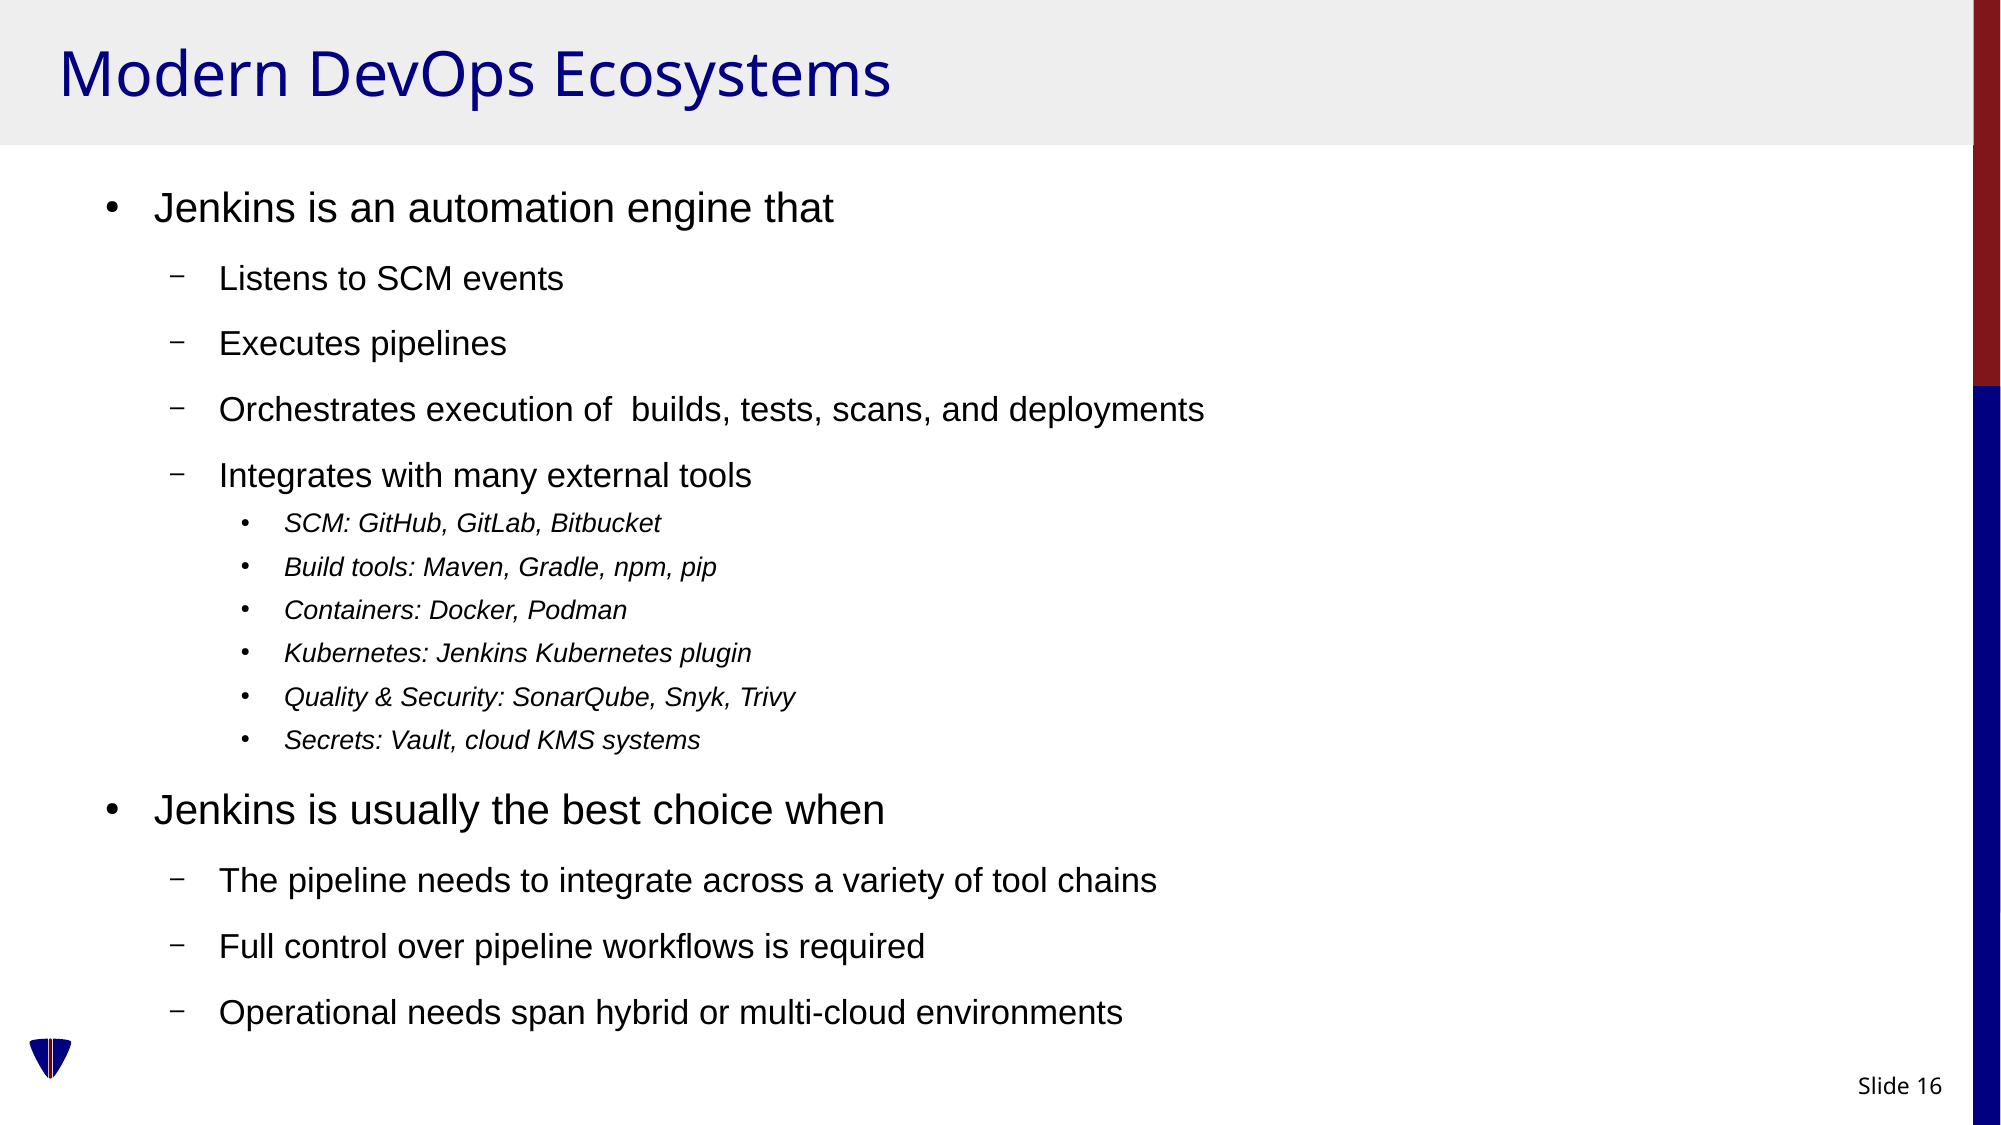

# Modern DevOps Ecosystems
Jenkins is an automation engine that
Listens to SCM events
Executes pipelines
Orchestrates execution of builds, tests, scans, and deployments
Integrates with many external tools
SCM: GitHub, GitLab, Bitbucket
Build tools: Maven, Gradle, npm, pip
Containers: Docker, Podman
Kubernetes: Jenkins Kubernetes plugin
Quality & Security: SonarQube, Snyk, Trivy
Secrets: Vault, cloud KMS systems
Jenkins is usually the best choice when
The pipeline needs to integrate across a variety of tool chains
Full control over pipeline workflows is required
Operational needs span hybrid or multi-cloud environments